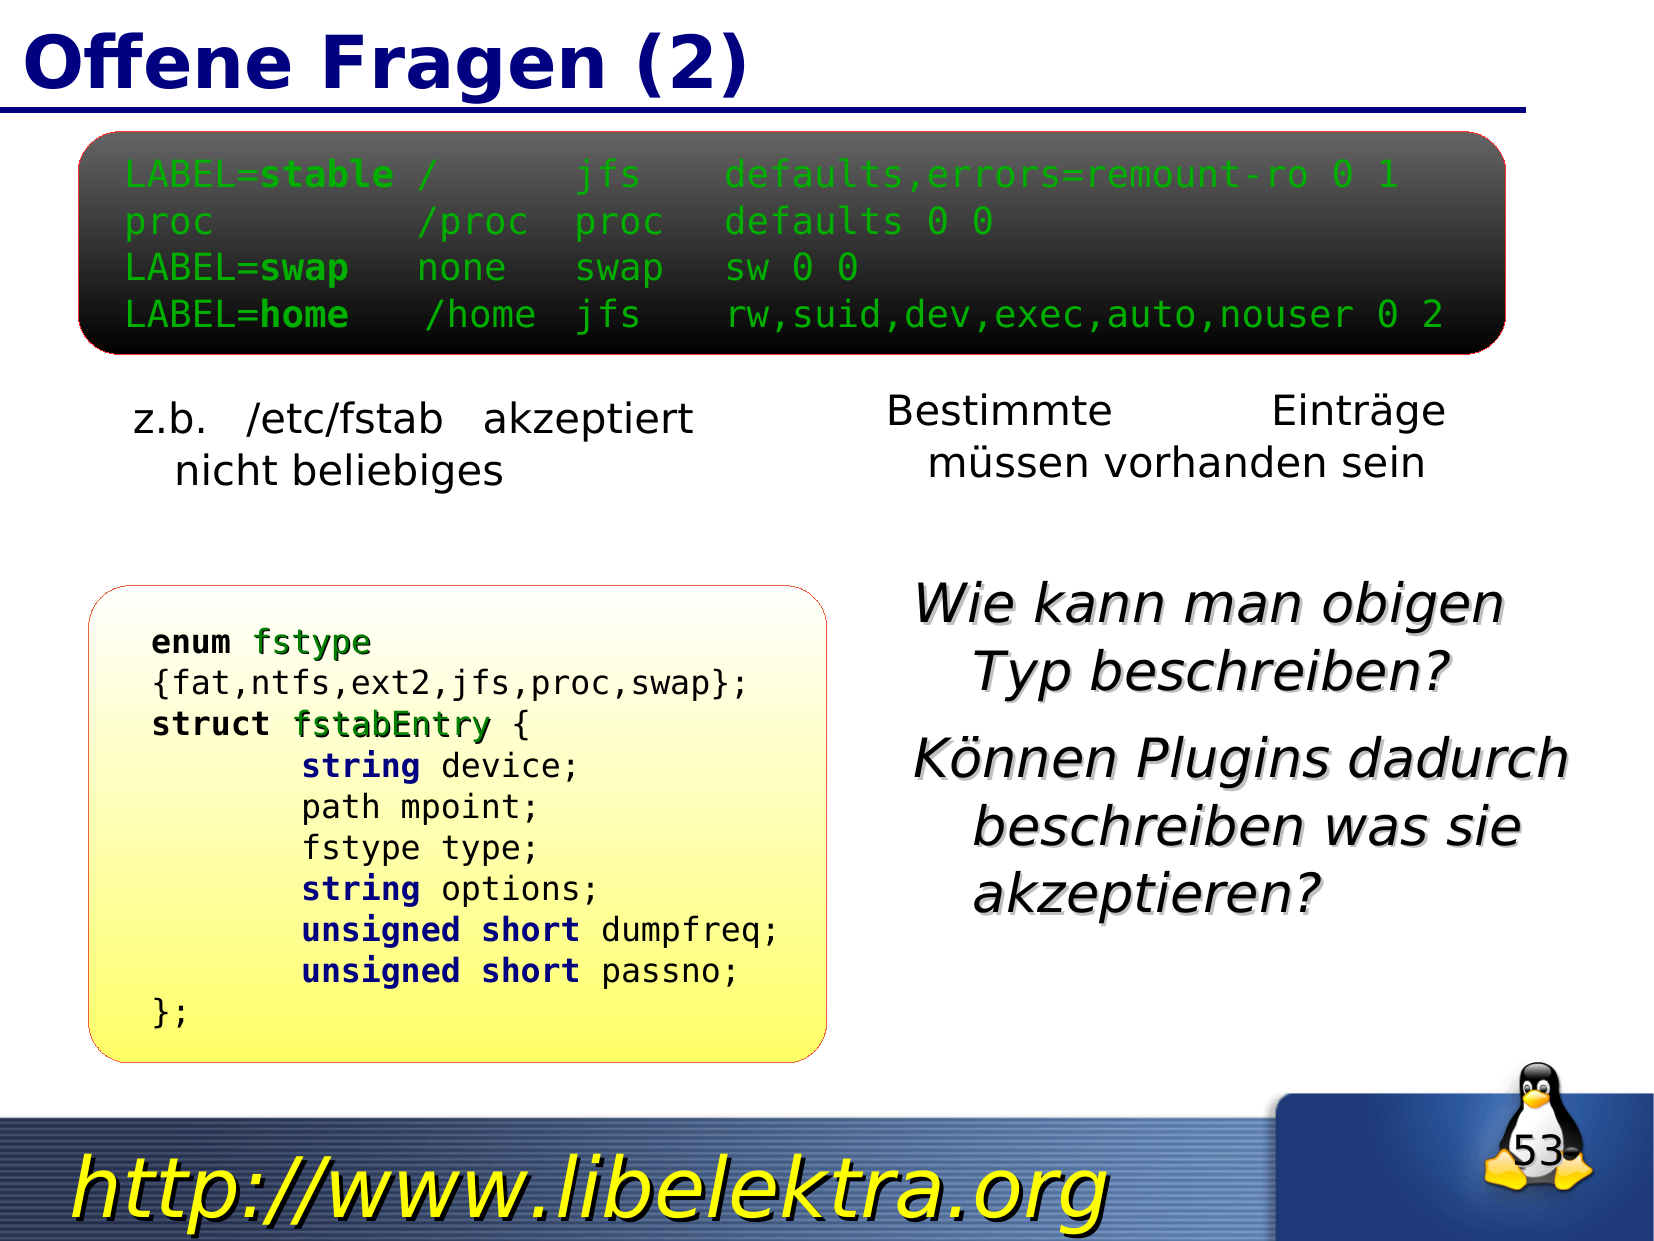

Offene Fragen (2)
LABEL=stable /	jfs	defaults,errors=remount-ro 0 1
proc /proc proc	defaults 0 0
LABEL=swap none swap	sw 0 0
LABEL=home	/home	jfs	rw,suid,dev,exec,auto,nouser 0 2
# z.b. /etc/fstab akzeptiert nicht beliebiges
Bestimmte Einträge müssen vorhanden sein
Wie kann man obigen Typ beschreiben?
Können Plugins dadurch beschreiben was sie akzeptieren?
enum fstype {fat,ntfs,ext2,jfs,proc,swap};
struct fstabEntry {
	string device;
	path mpoint;
	fstype type;
	string options;
	unsigned short dumpfreq;
	unsigned short passno;
};